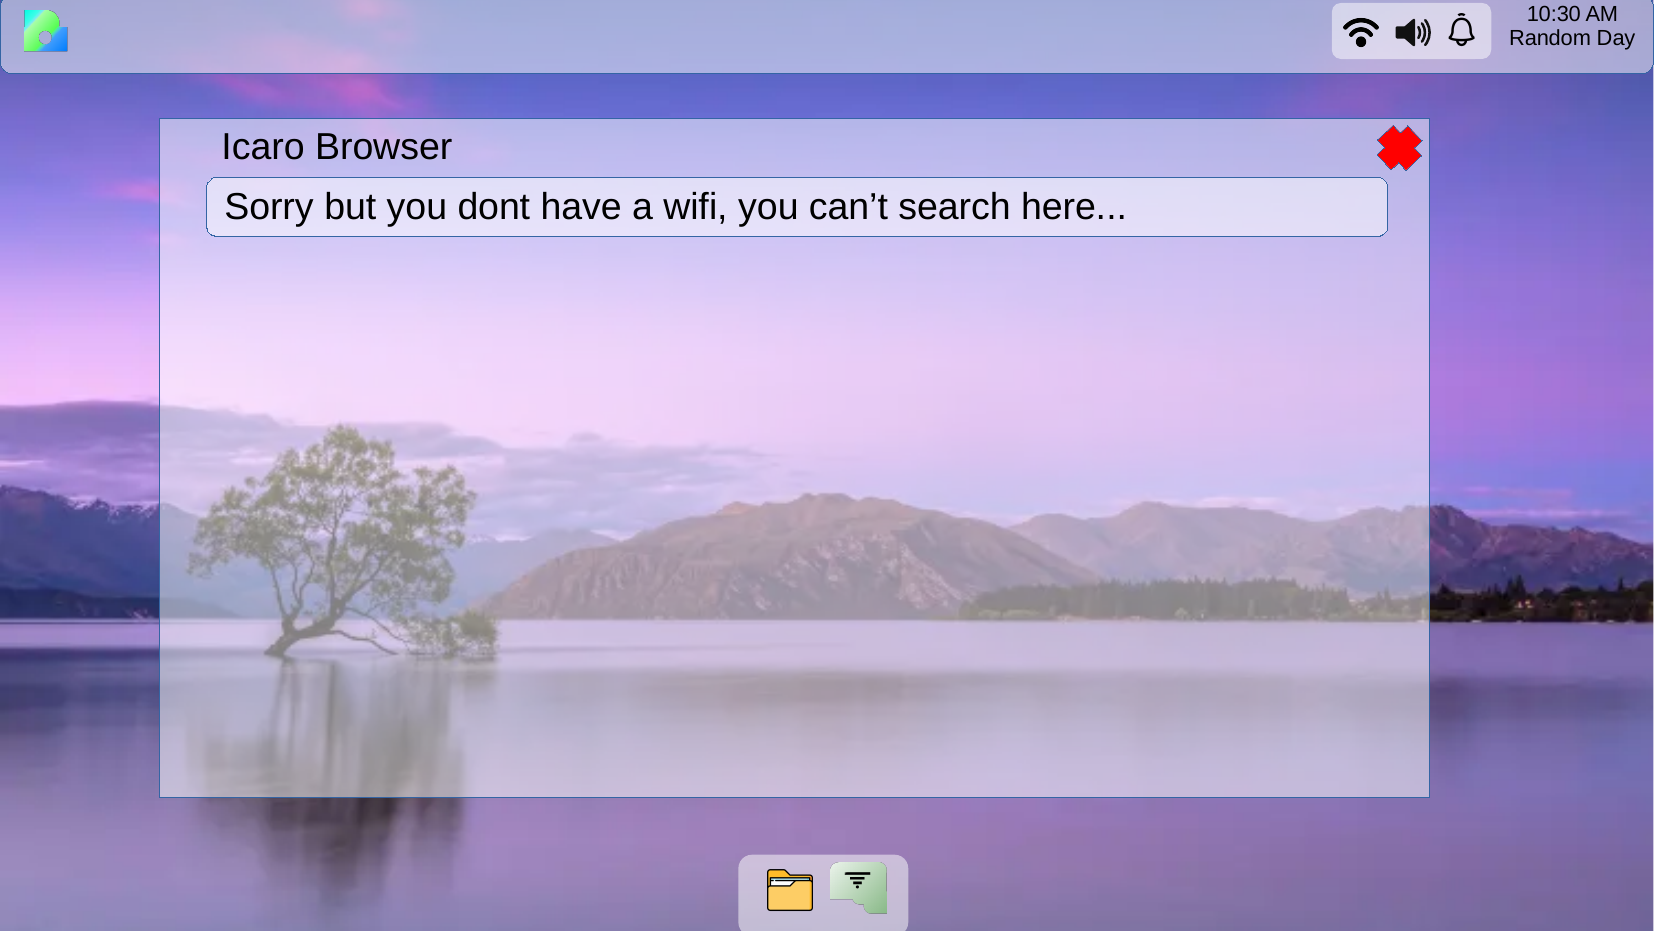

10:30 AM
Random Day
Icaro Browser
Sorry but you dont have a wifi, you can’t search here...